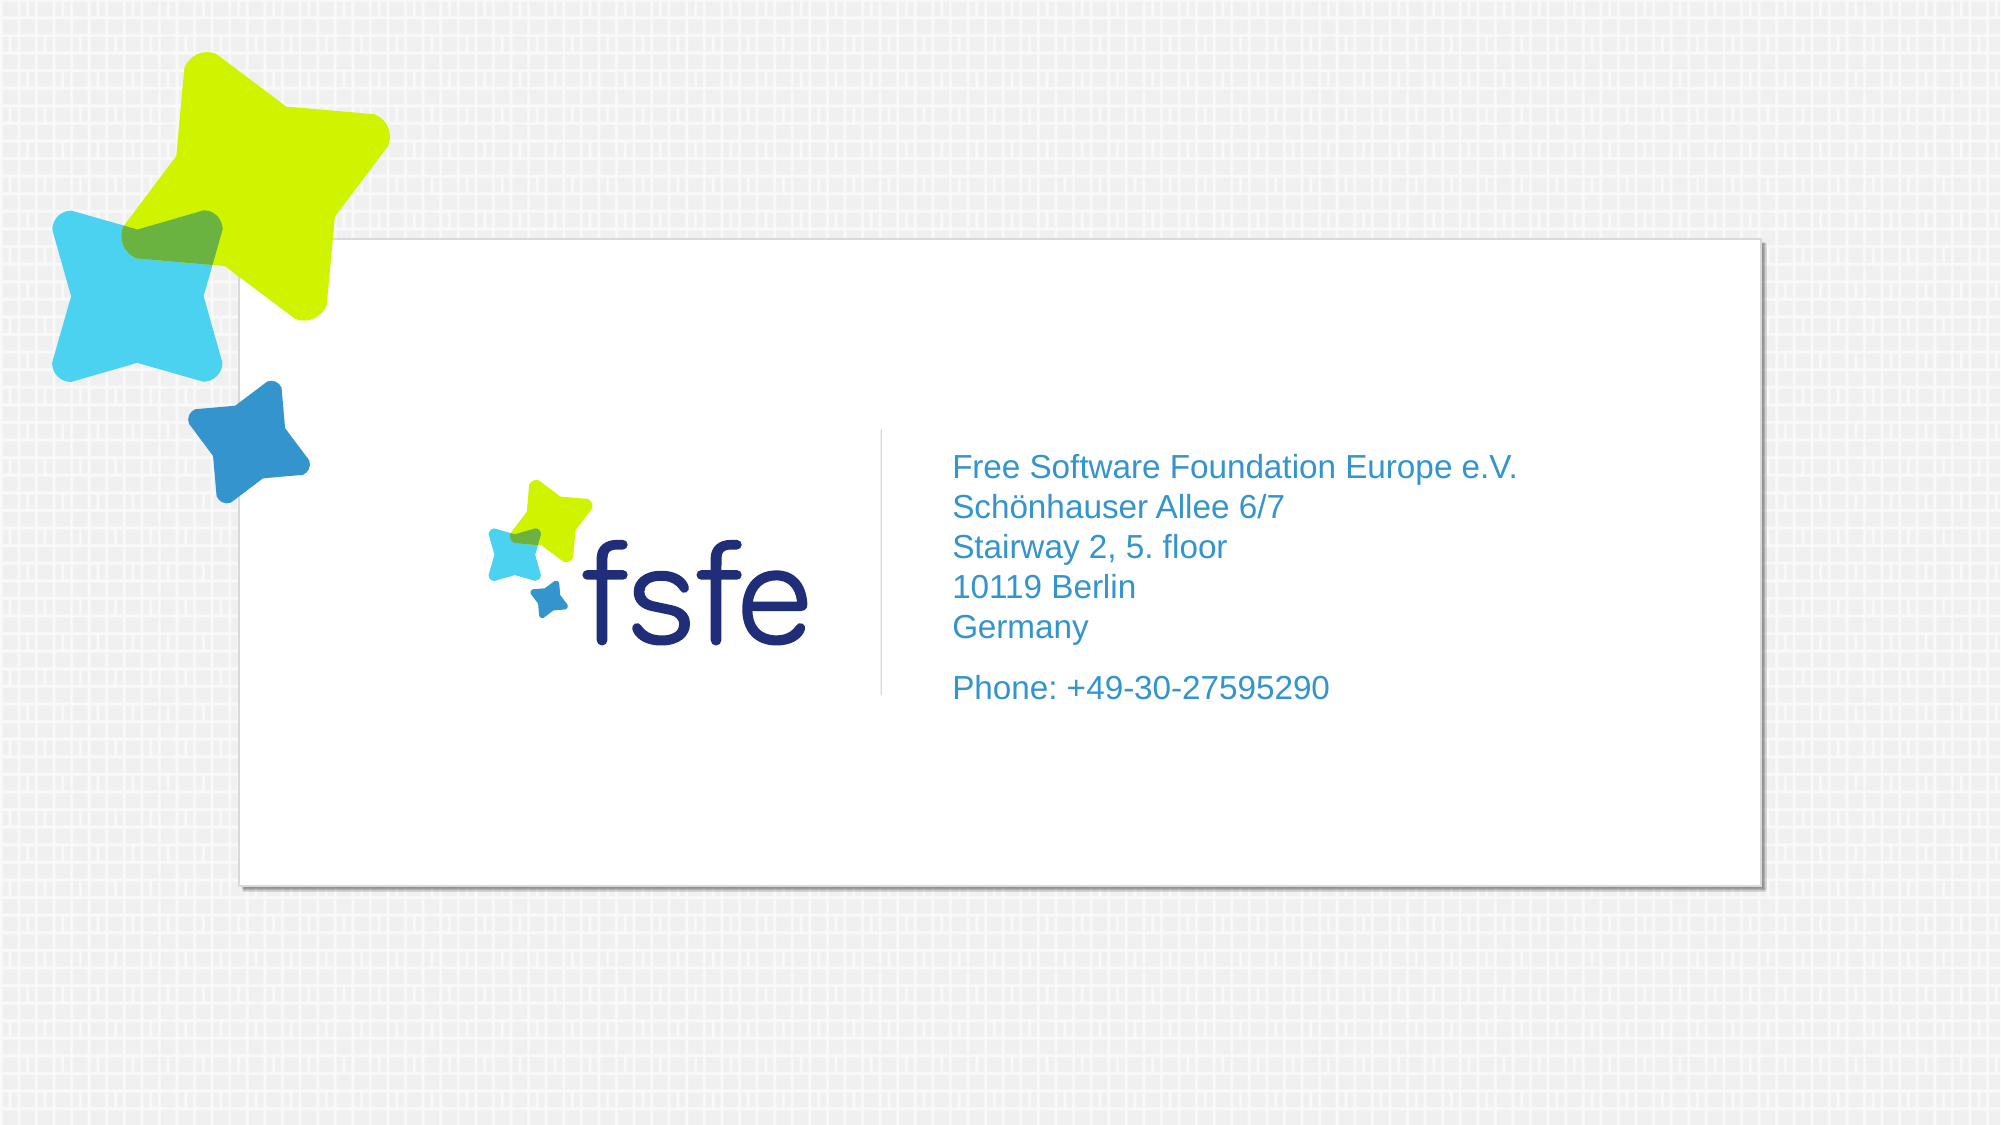

# Free Software Foundation Europe e.V. Schönhauser Allee 6/7 Stairway 2, 5. floor 10119 Berlin Germany
Phone: +49-30-27595290